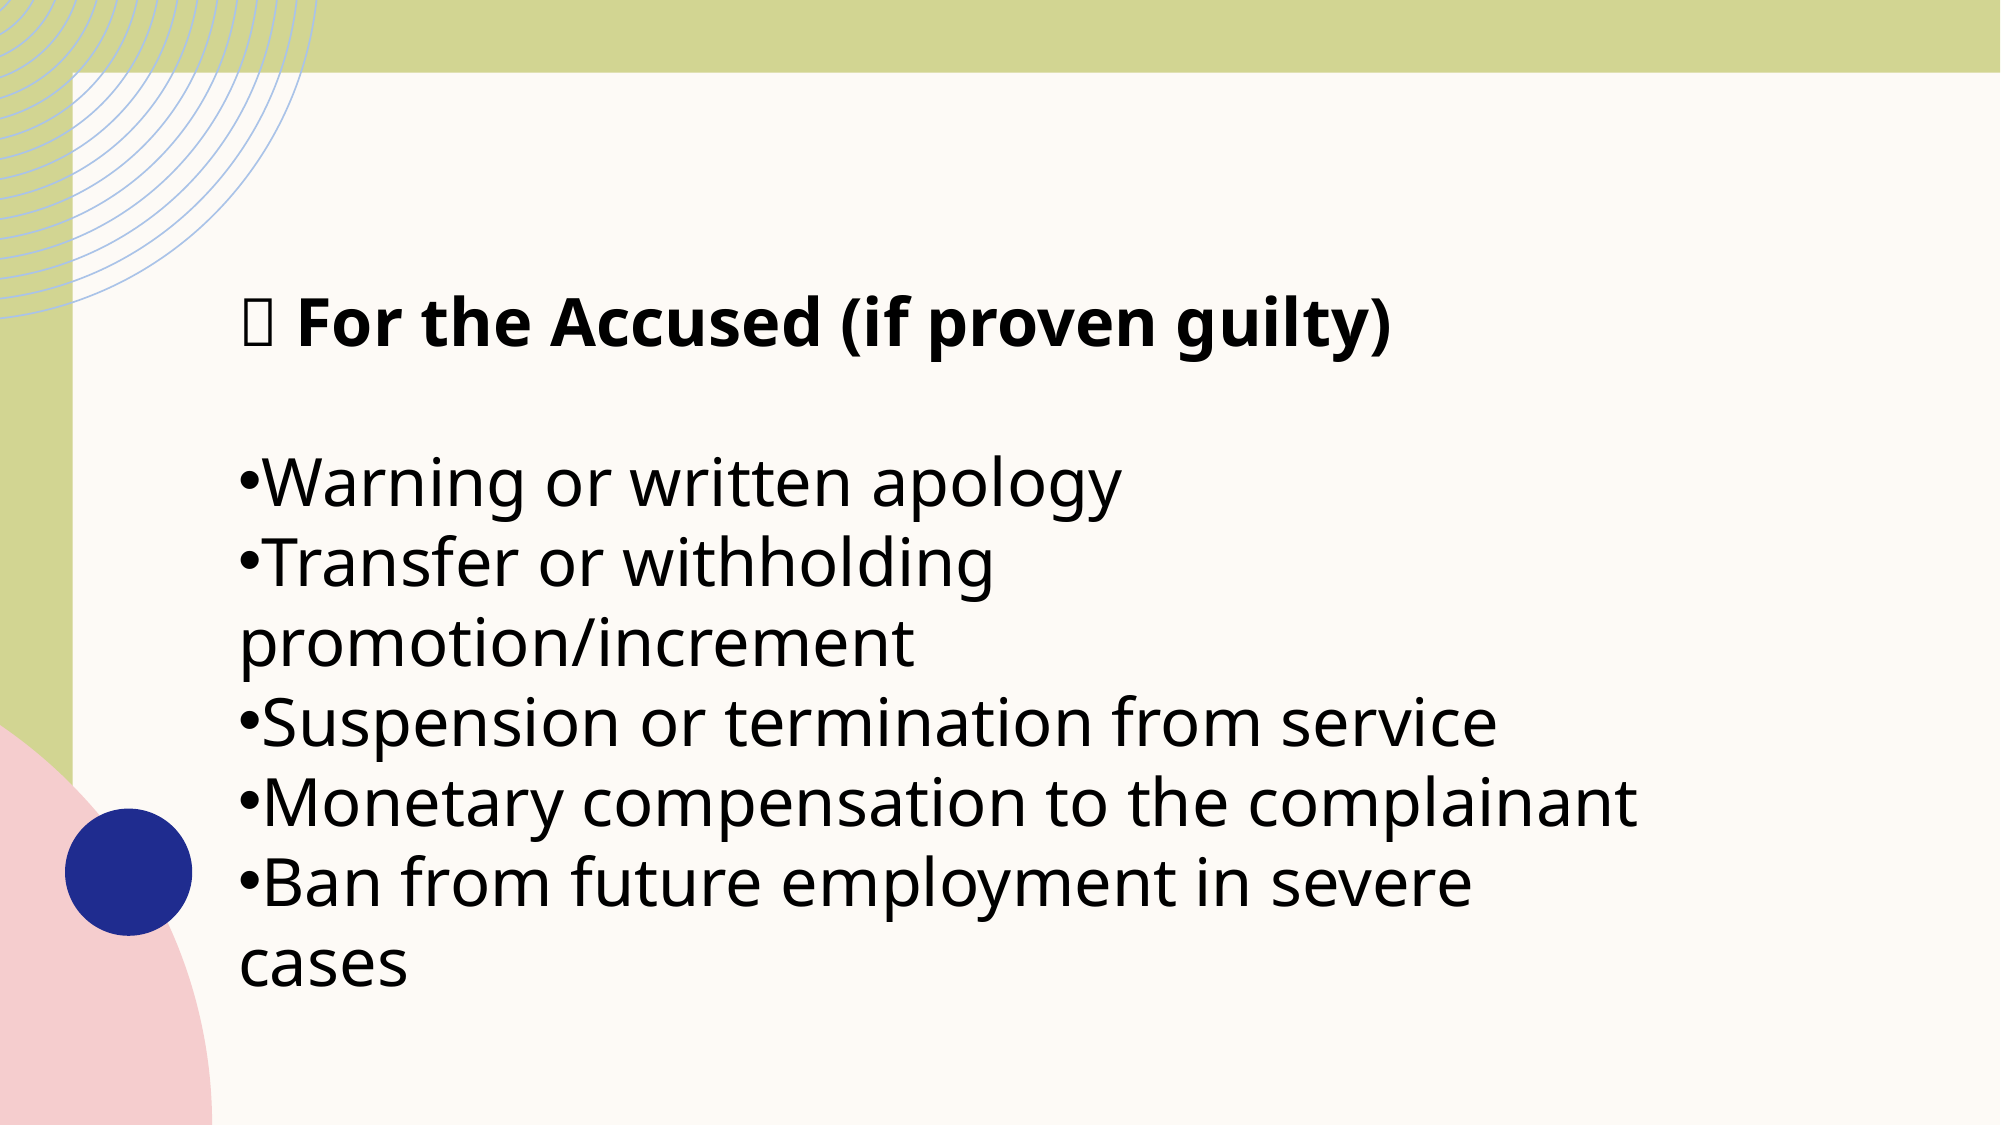

🔹 For the Accused (if proven guilty)
Warning or written apology
Transfer or withholding promotion/increment
Suspension or termination from service
Monetary compensation to the complainant
Ban from future employment in severe cases